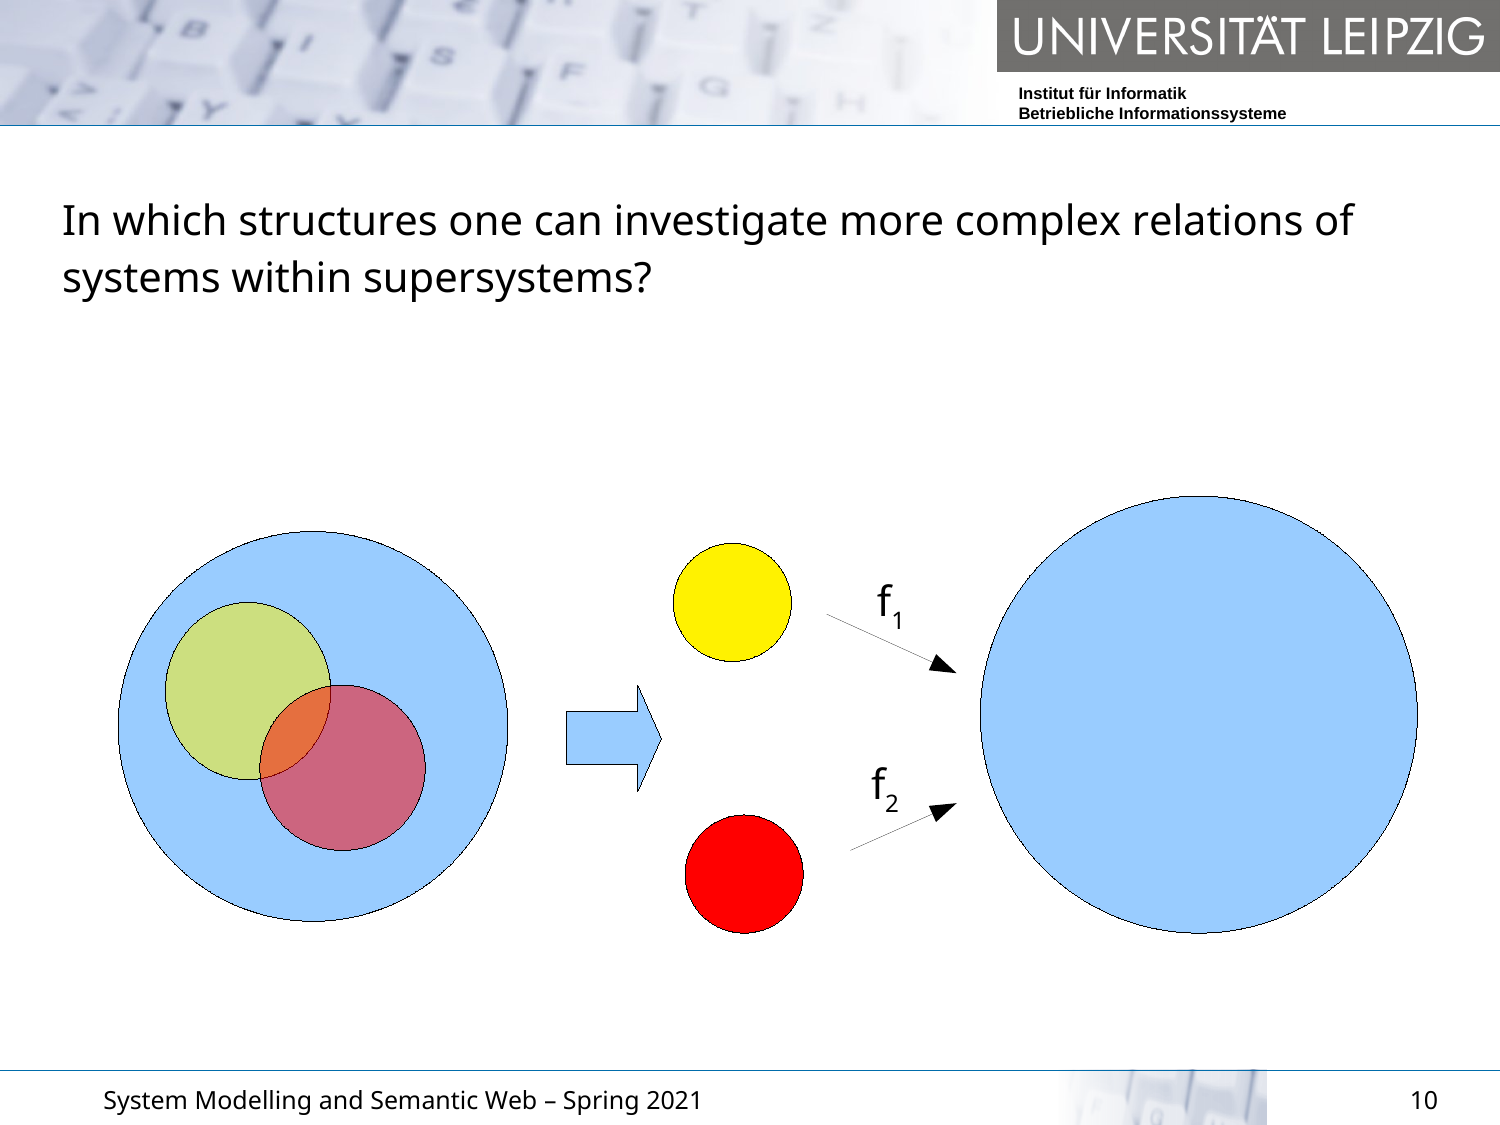

# In which structures one can investigate more complex relations of systems within supersystems?
f1
f2
System Modelling and Semantic Web – Spring 2021
10